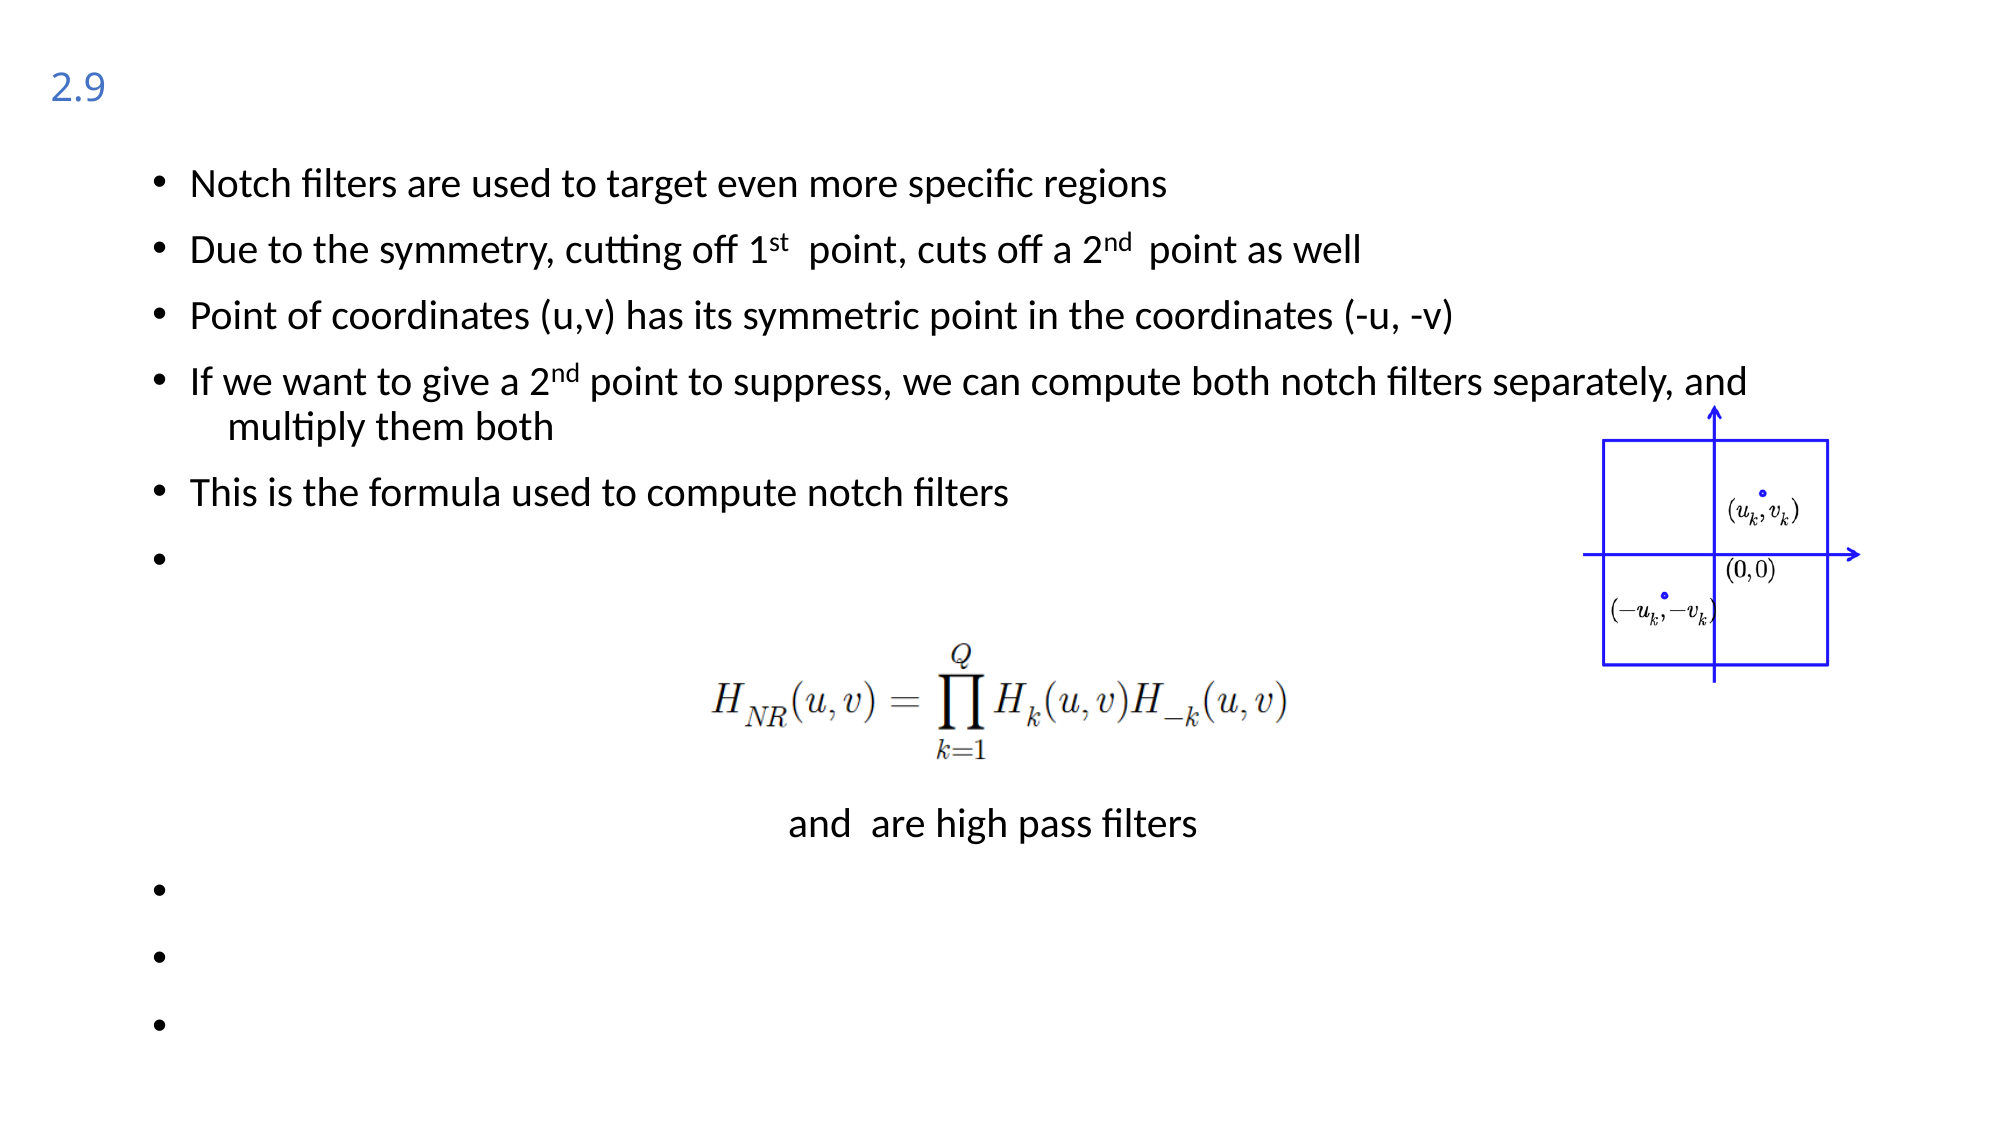

2.9
# Notch filters are used to target even more specific regions
Due to the symmetry, cutting off 1st point, cuts off a 2nd point as well
Point of coordinates (u,v) has its symmetric point in the coordinates (-u, -v)
If we want to give a 2nd point to suppress, we can compute both notch filters separately, and multiply them both
This is the formula used to compute notch filters
 and are high pass filters